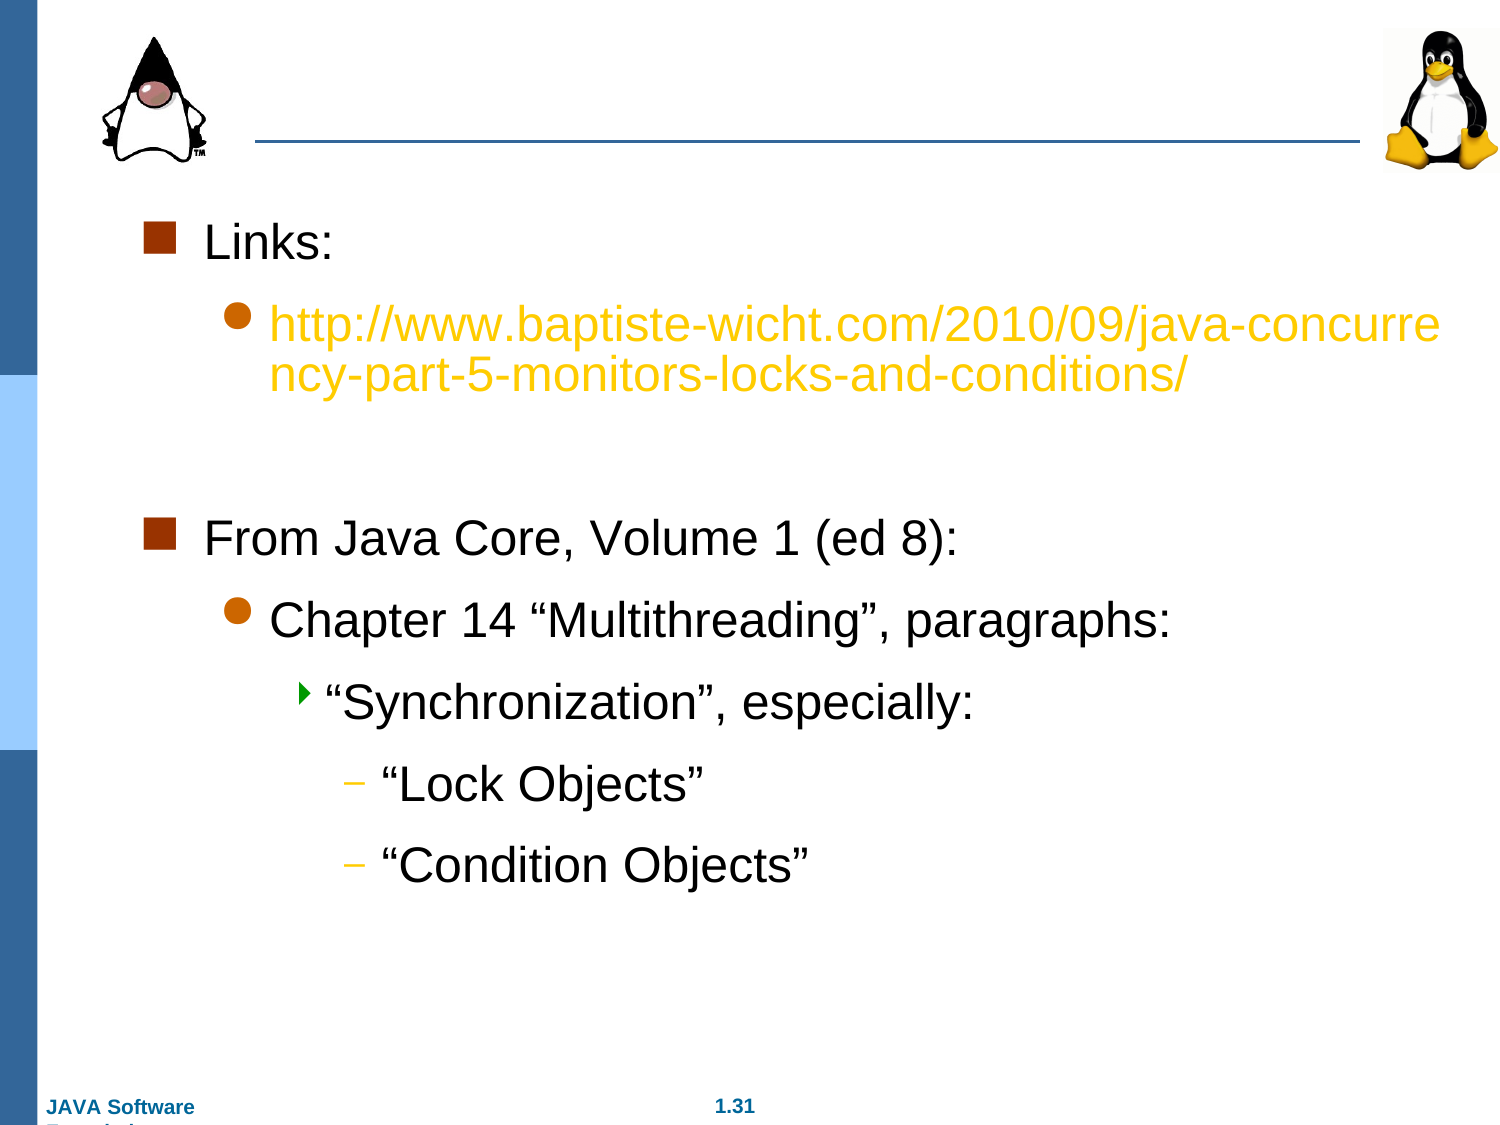

#
Links:
http://www.baptiste-wicht.com/2010/09/java-concurrency-part-5-monitors-locks-and-conditions/
From Java Core, Volume 1 (ed 8):
Chapter 14 “Multithreading”, paragraphs:
“Synchronization”, especially:
“Lock Objects”
“Condition Objects”